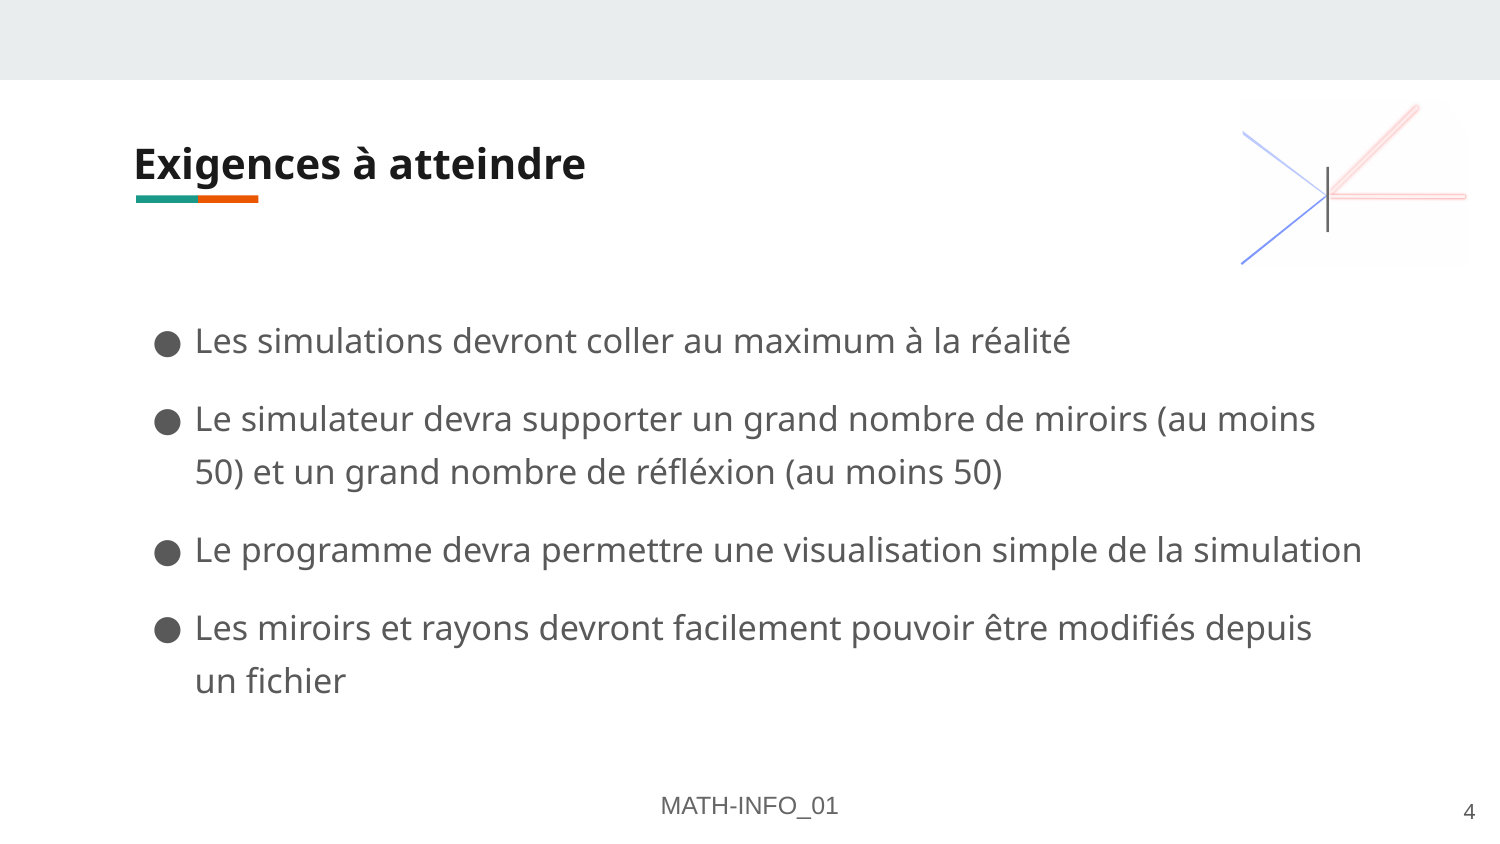

# Exigences à atteindre
Les simulations devront coller au maximum à la réalité
Le simulateur devra supporter un grand nombre de miroirs (au moins 50) et un grand nombre de réfléxion (au moins 50)
Le programme devra permettre une visualisation simple de la simulation
Les miroirs et rayons devront facilement pouvoir être modifiés depuis un fichier
4
MATH-INFO_01